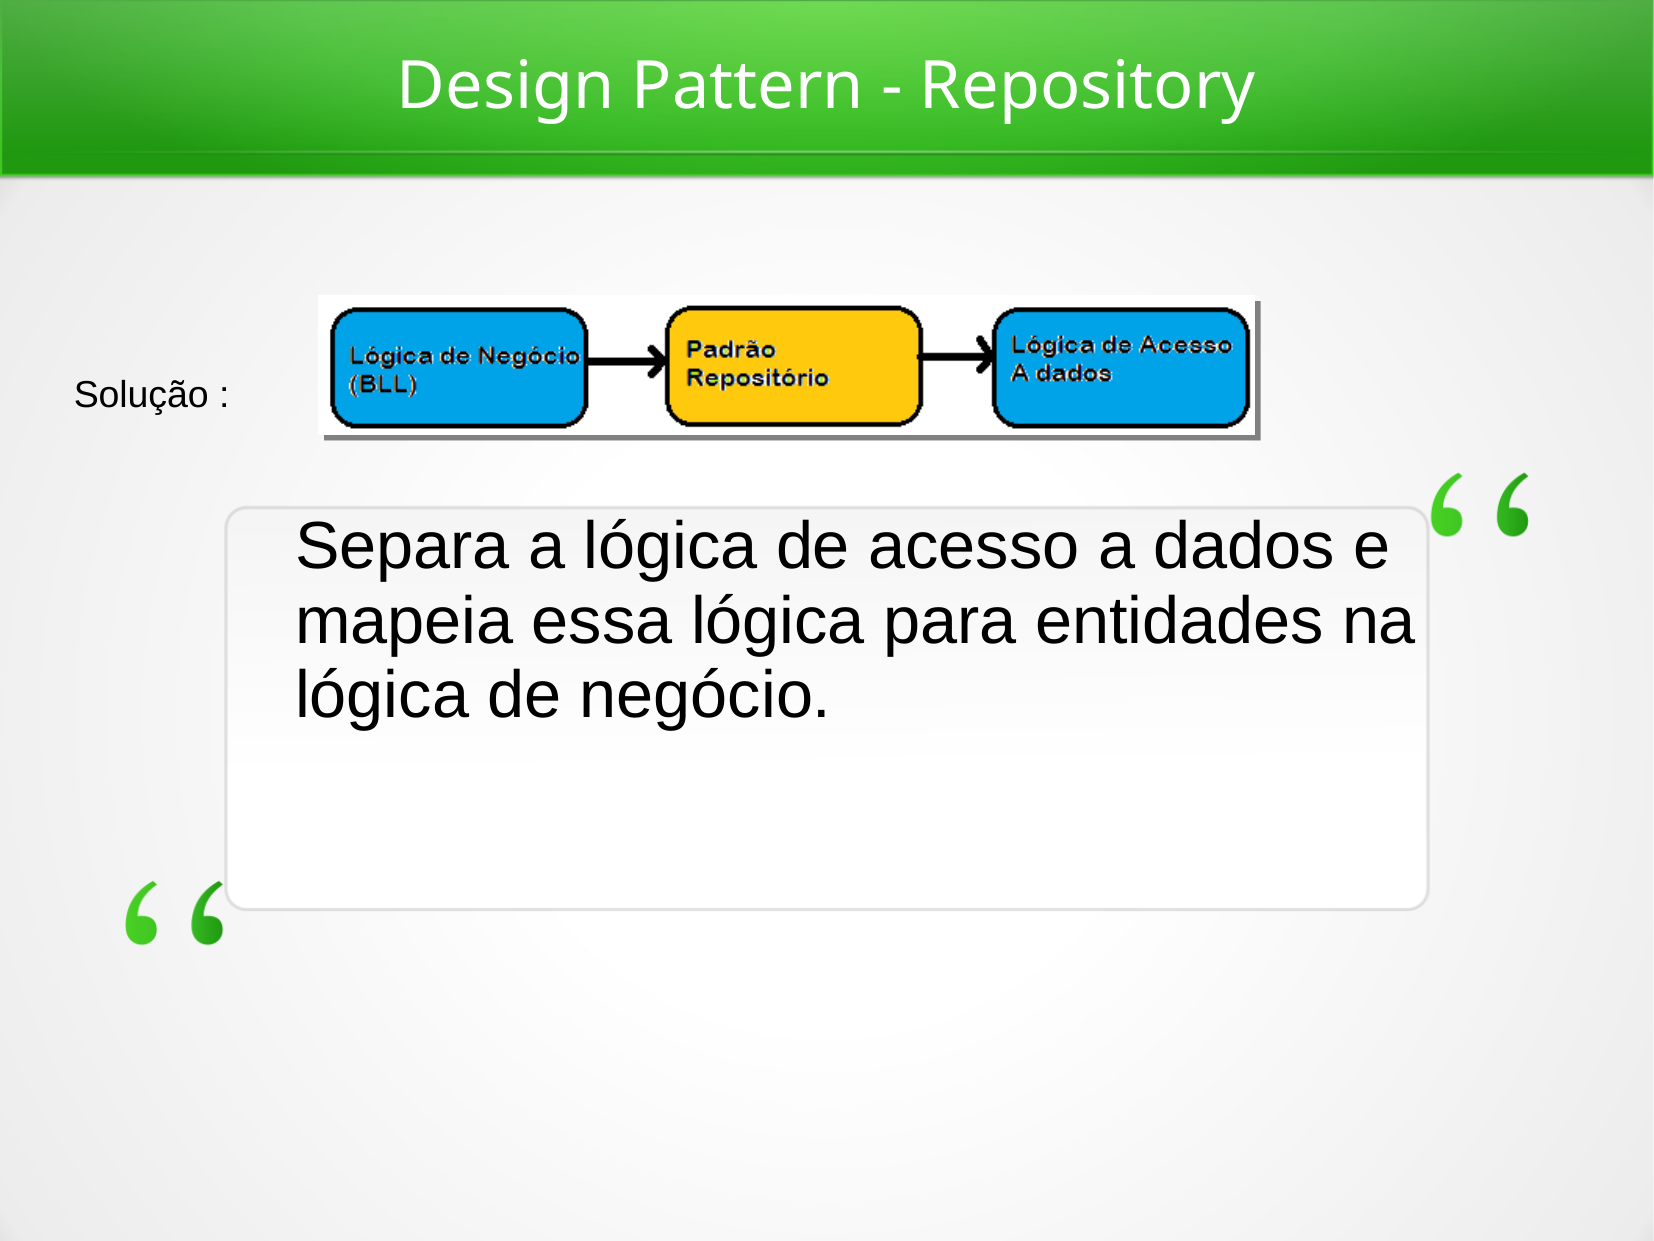

# Design Pattern - Repository
Solução :
Separa a lógica de acesso a dados e mapeia essa lógica para entidades na lógica de negócio.